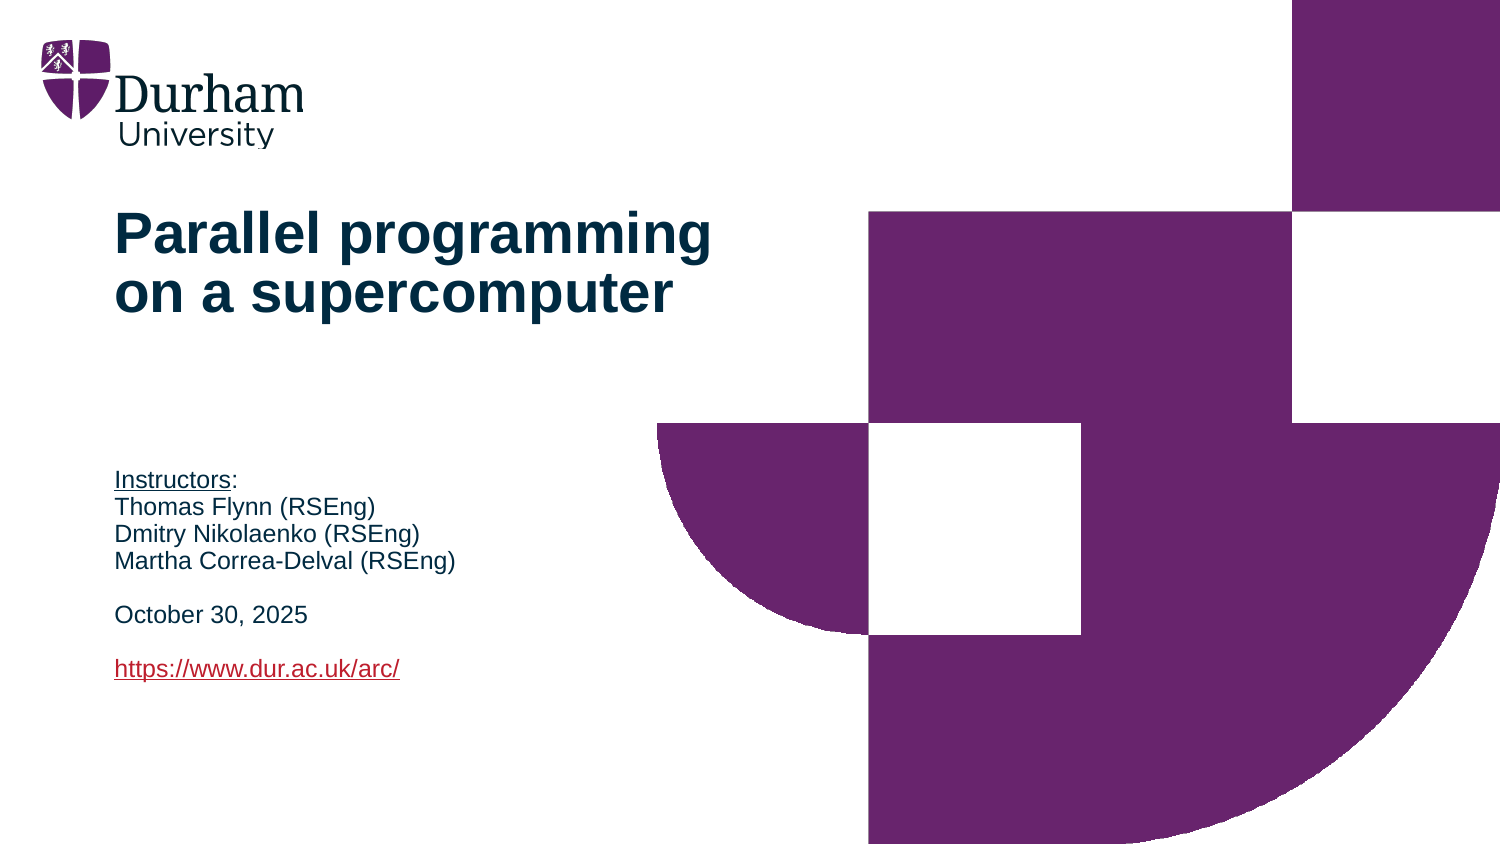

# Parallel programming on a supercomputer
Instructors:
Thomas Flynn (RSEng)
Dmitry Nikolaenko (RSEng)
Martha Correa-Delval (RSEng)
October 30, 2025
https://www.dur.ac.uk/arc/